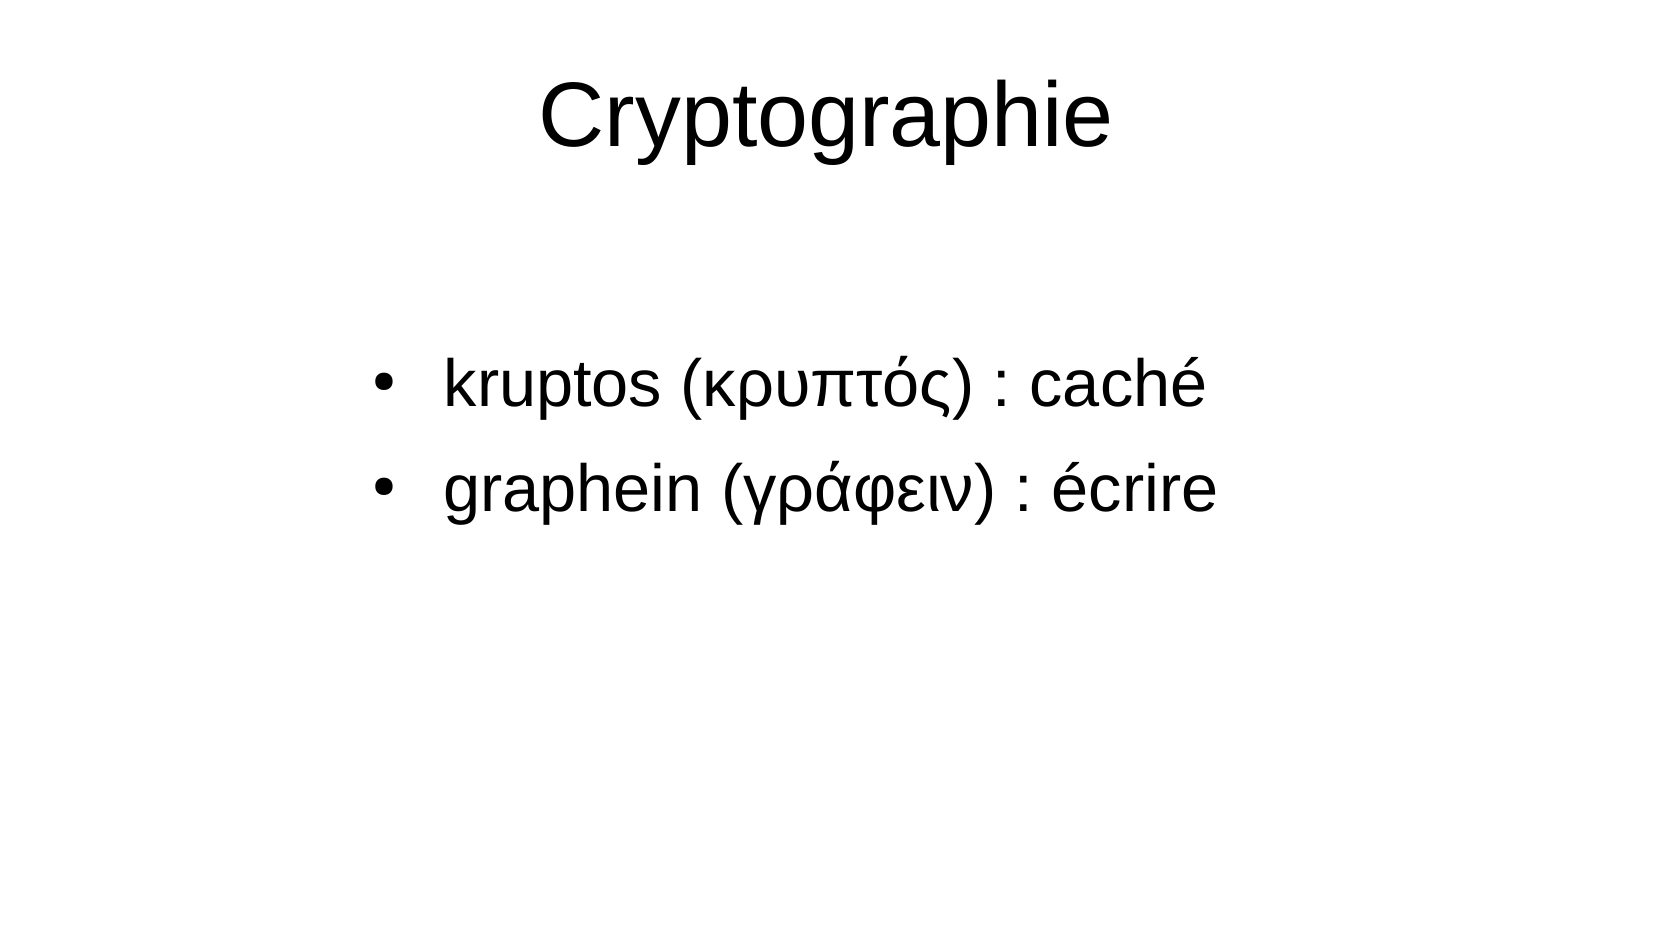

# Cryptographie
 kruptos (κρυπτός) : caché
 graphein (γράφειν) : écrire